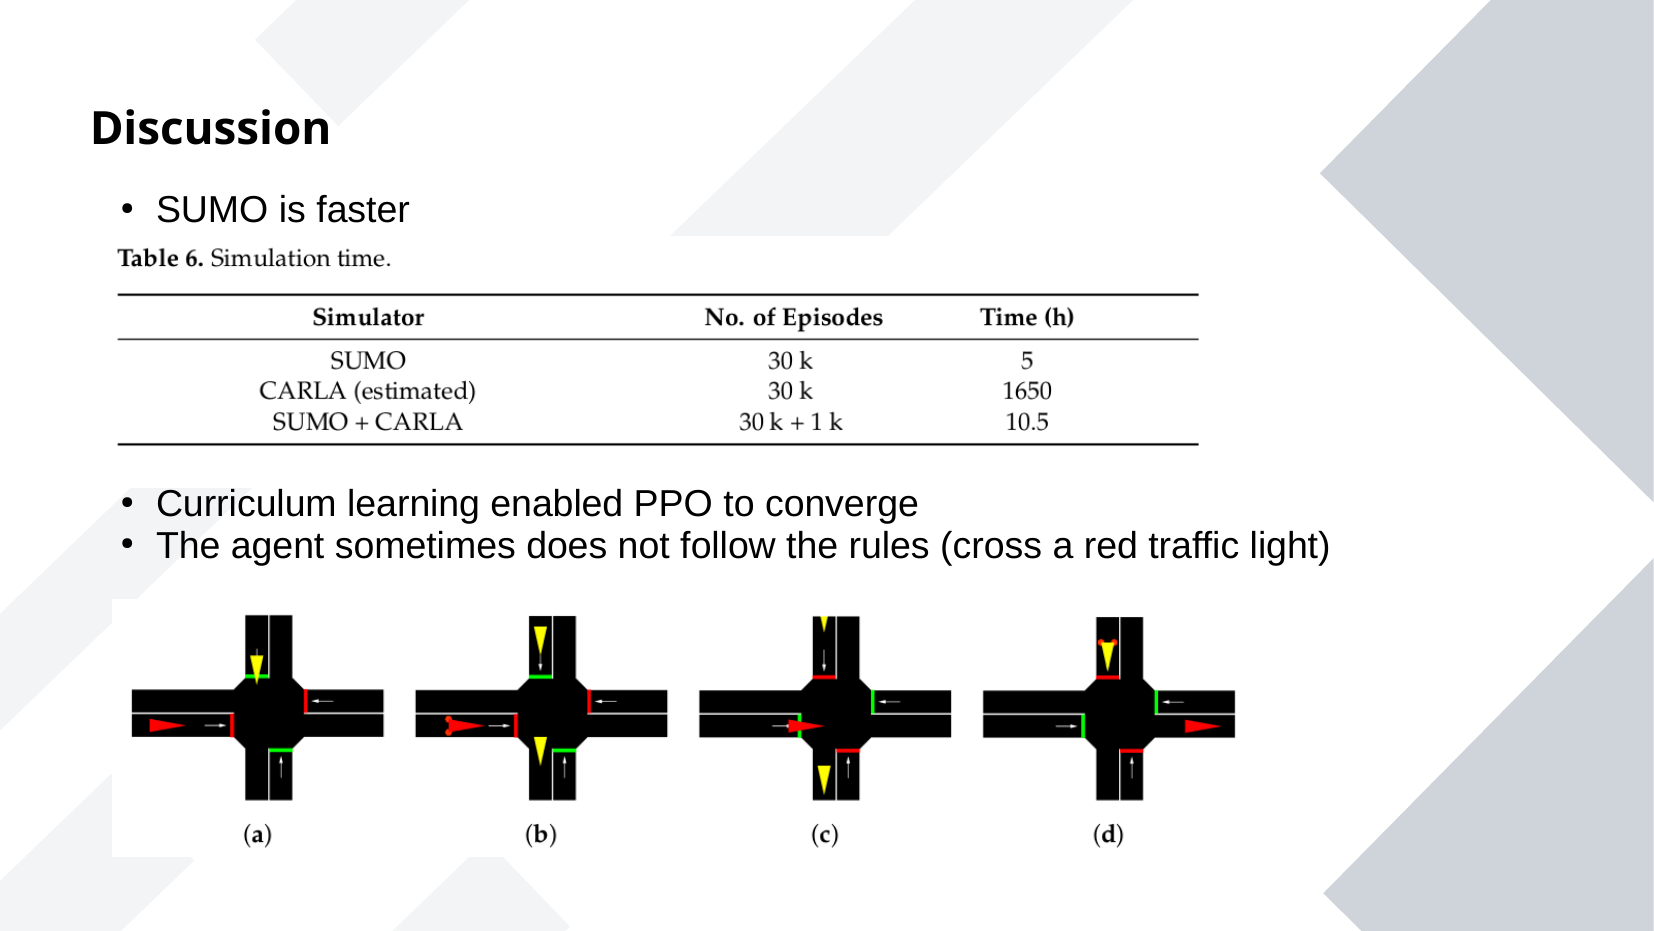

Discussion
SUMO is faster
Curriculum learning enabled PPO to converge
The agent sometimes does not follow the rules (cross a red traffic light)